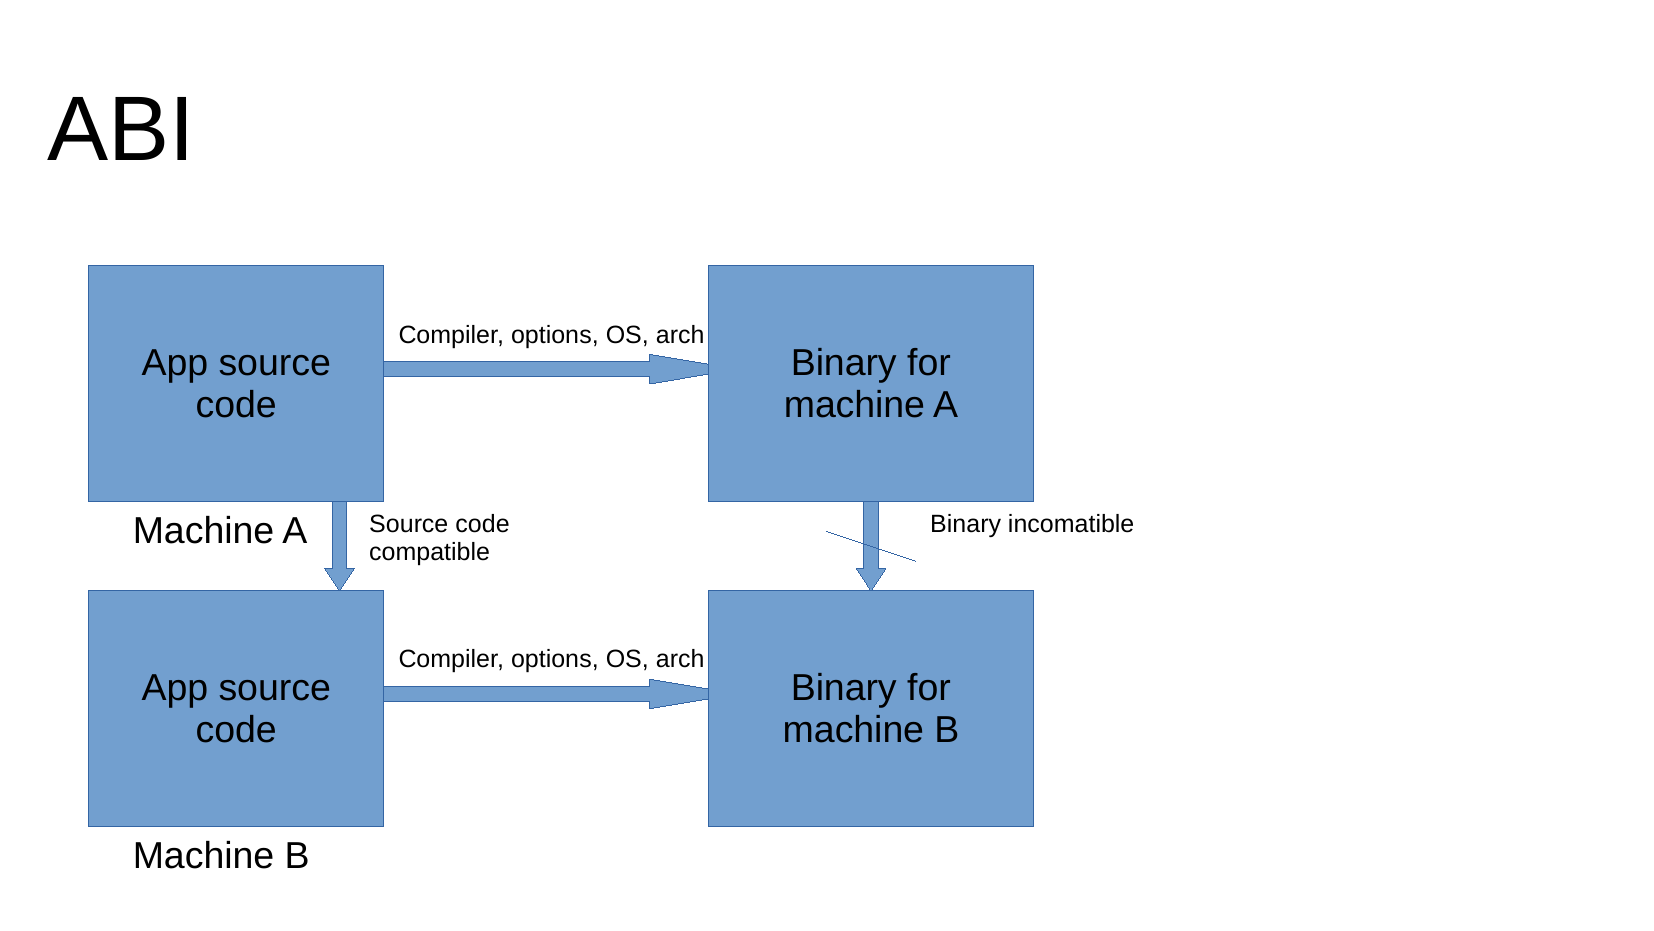

# ABI
App source code
Binary for machine A
Compiler, options, OS, arch
Machine A
Source code compatible
Binary incomatible
App source code
Binary for machine B
Compiler, options, OS, arch
Machine B